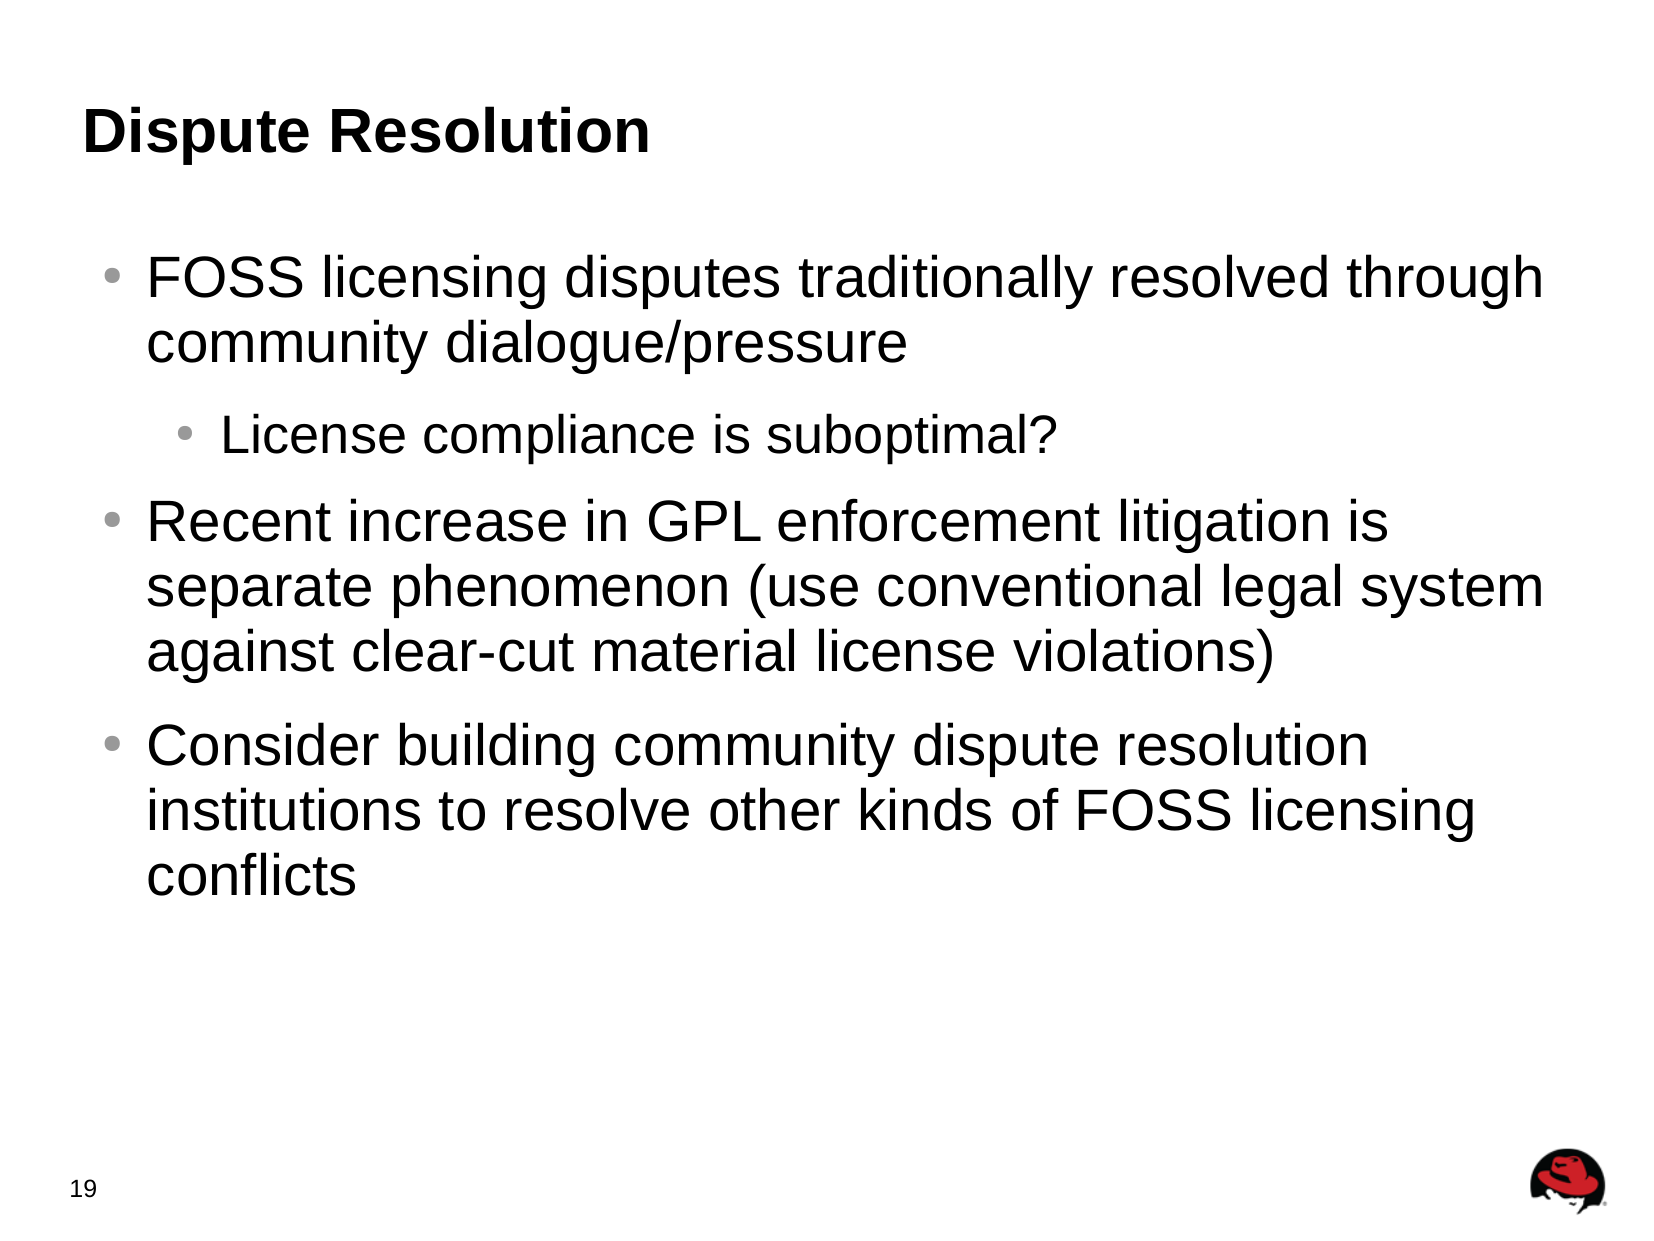

# Dispute Resolution
FOSS licensing disputes traditionally resolved through community dialogue/pressure
License compliance is suboptimal?
Recent increase in GPL enforcement litigation is separate phenomenon (use conventional legal system against clear-cut material license violations)
Consider building community dispute resolution institutions to resolve other kinds of FOSS licensing conflicts